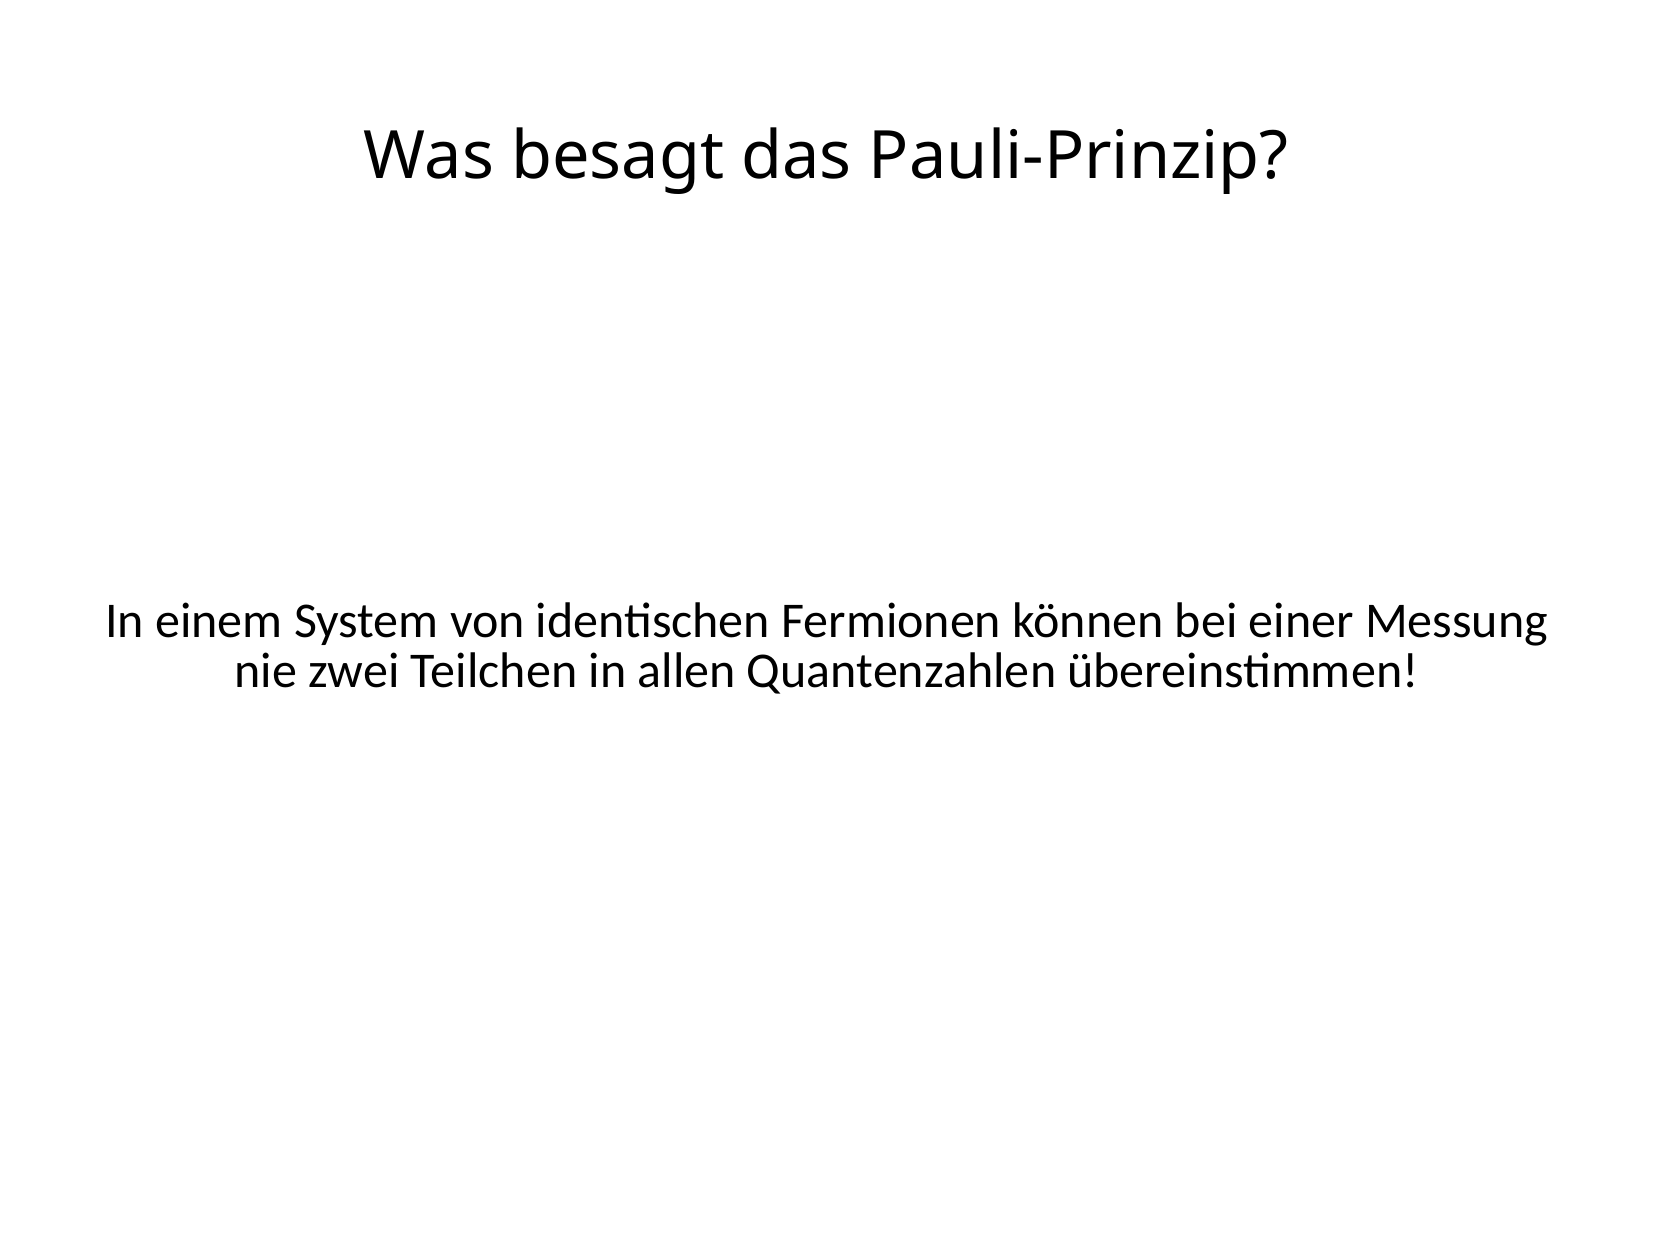

# Was besagt das Pauli-Prinzip?
In einem System von identischen Fermionen können bei einer Messung nie zwei Teilchen in allen Quantenzahlen übereinstimmen!